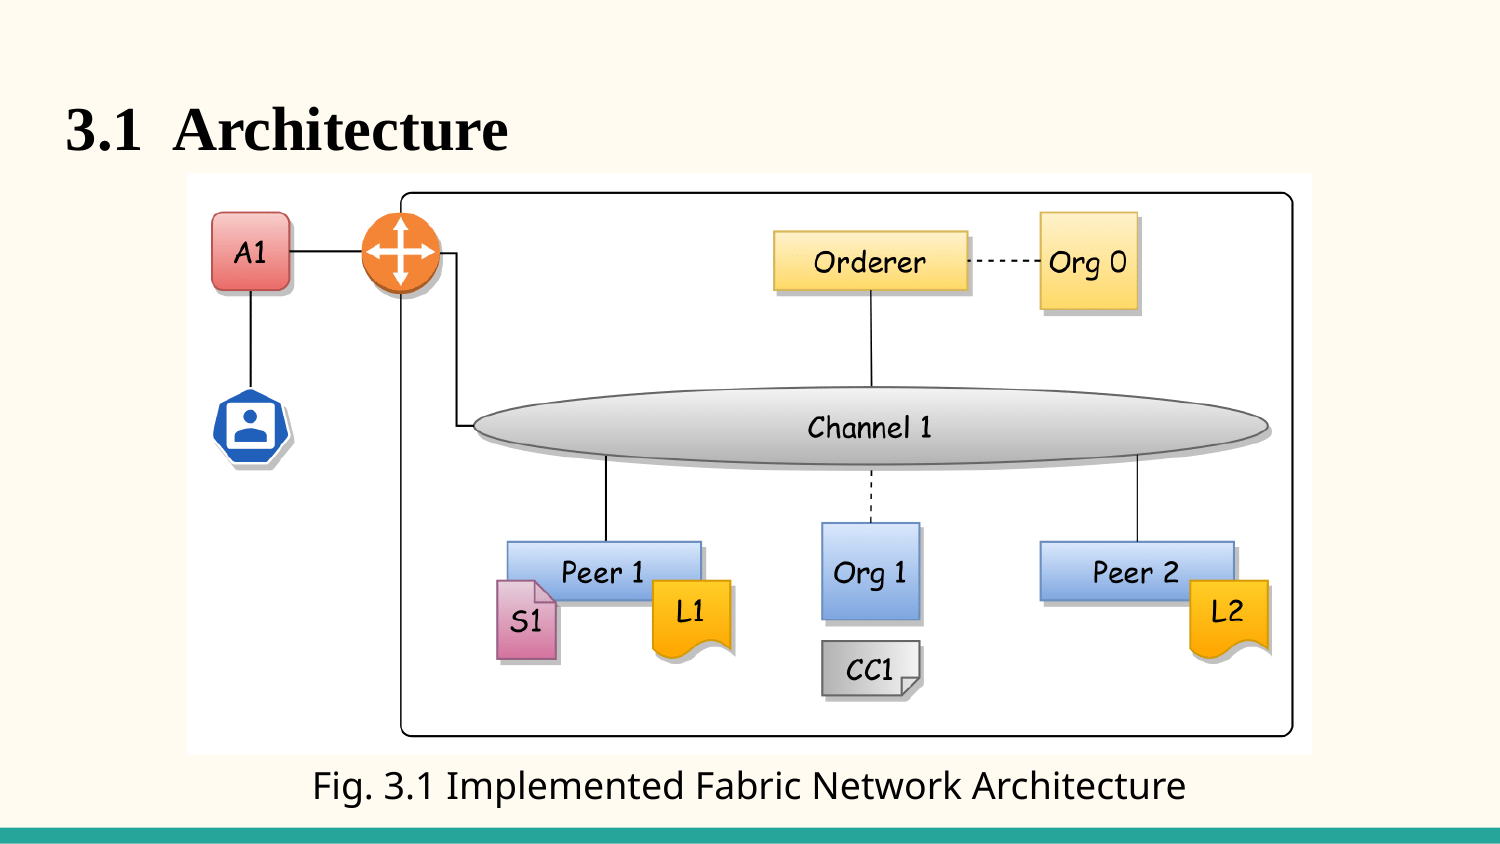

3.1 Architecture
Fig. 3.1 Implemented Fabric Network Architecture